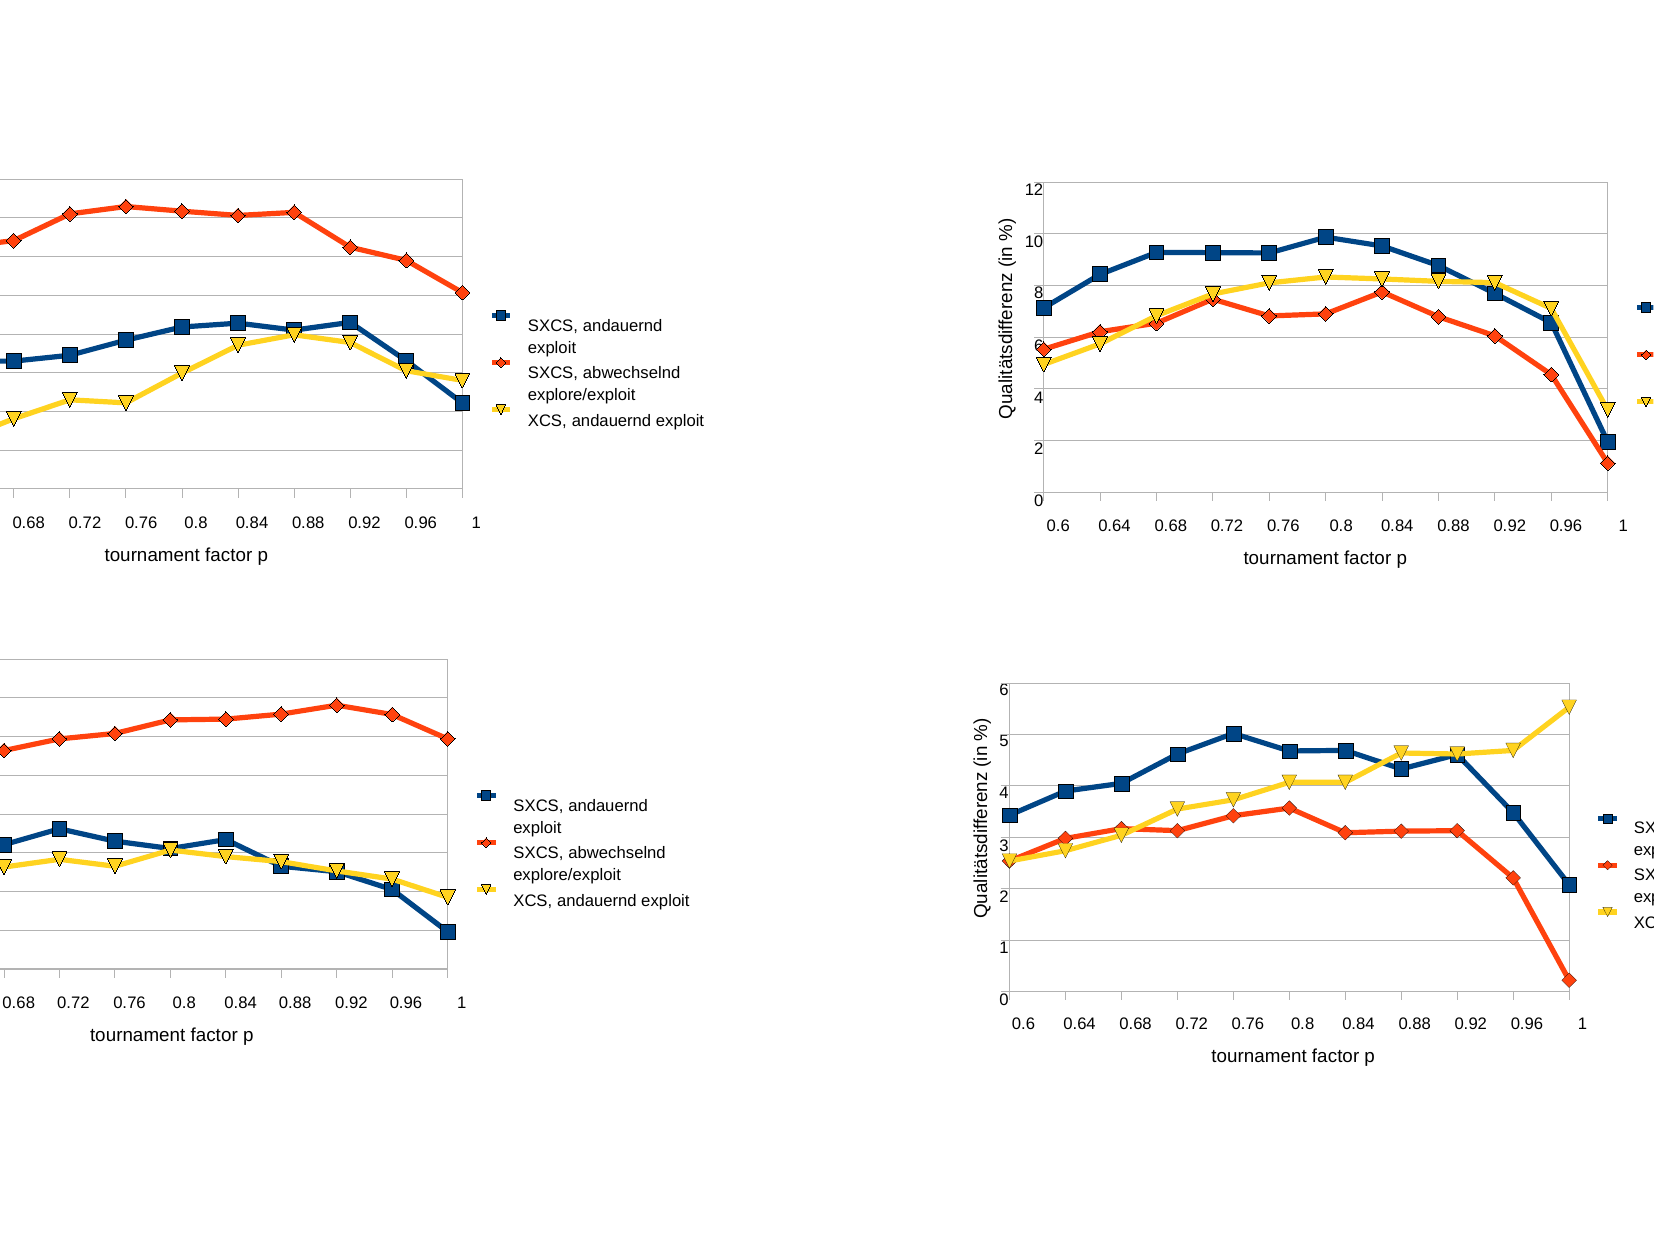

8
12
7
10
6
8
5
Qualitätsdifferenz (in %)
Qualitätsdifferenz (in %)
SXCS, andauernd
SXCS, andauernd
exploit
4
6
exploit
SXCS, abwechselnd
SXCS, abwechselnd
3
explore/exploit
explore/exploit
4
XCS, andauernd
2
XCS, andauernd exploit
exploit
2
1
0
0
0.6
0.64
0.68
0.72
0.76
0.8
0.84
0.88
0.92
0.96
1
0.6
0.64
0.68
0.72
0.76
0.8
0.84
0.88
0.92
0.96
1
tournament factor p
tournament factor p
6
5
4
3
Qualitätsdifferenz (in %)
SXCS, andauernd
2
exploit
SXCS, abwechselnd
1
explore/exploit
0
XCS, andauernd exploit
-1
-2
0.6
0.64
0.68
0.72
0.76
0.8
0.84
0.88
0.92
0.96
1
tournament factor p